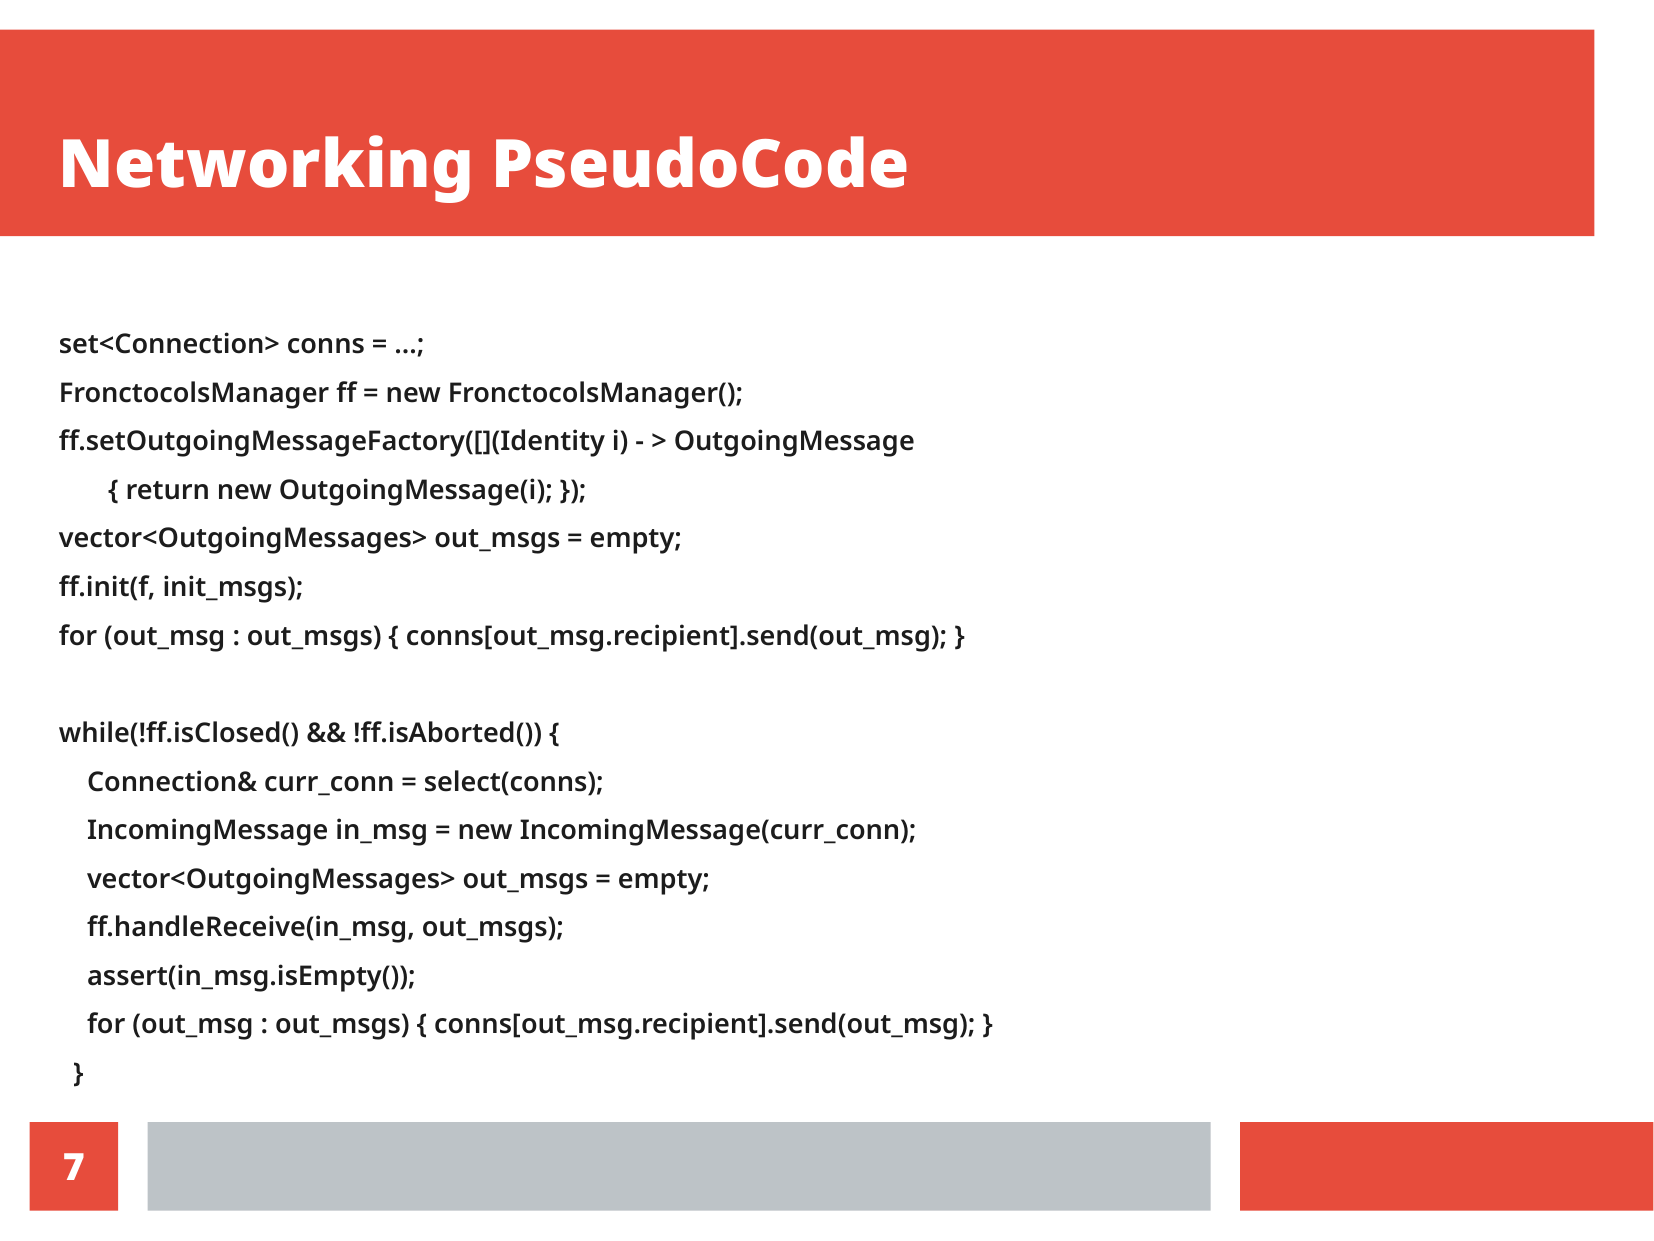

# Networking PseudoCode
set<Connection> conns = …;
FronctocolsManager ff = new FronctocolsManager();
ff.setOutgoingMessageFactory([](Identity i) - > OutgoingMessage
 { return new OutgoingMessage(i); });
vector<OutgoingMessages> out_msgs = empty;
ff.init(f, init_msgs);
for (out_msg : out_msgs) { conns[out_msg.recipient].send(out_msg); }
while(!ff.isClosed() && !ff.isAborted()) {
 Connection& curr_conn = select(conns);
 IncomingMessage in_msg = new IncomingMessage(curr_conn);
 vector<OutgoingMessages> out_msgs = empty;
 ff.handleReceive(in_msg, out_msgs);
 assert(in_msg.isEmpty());
 for (out_msg : out_msgs) { conns[out_msg.recipient].send(out_msg); }
 }
7